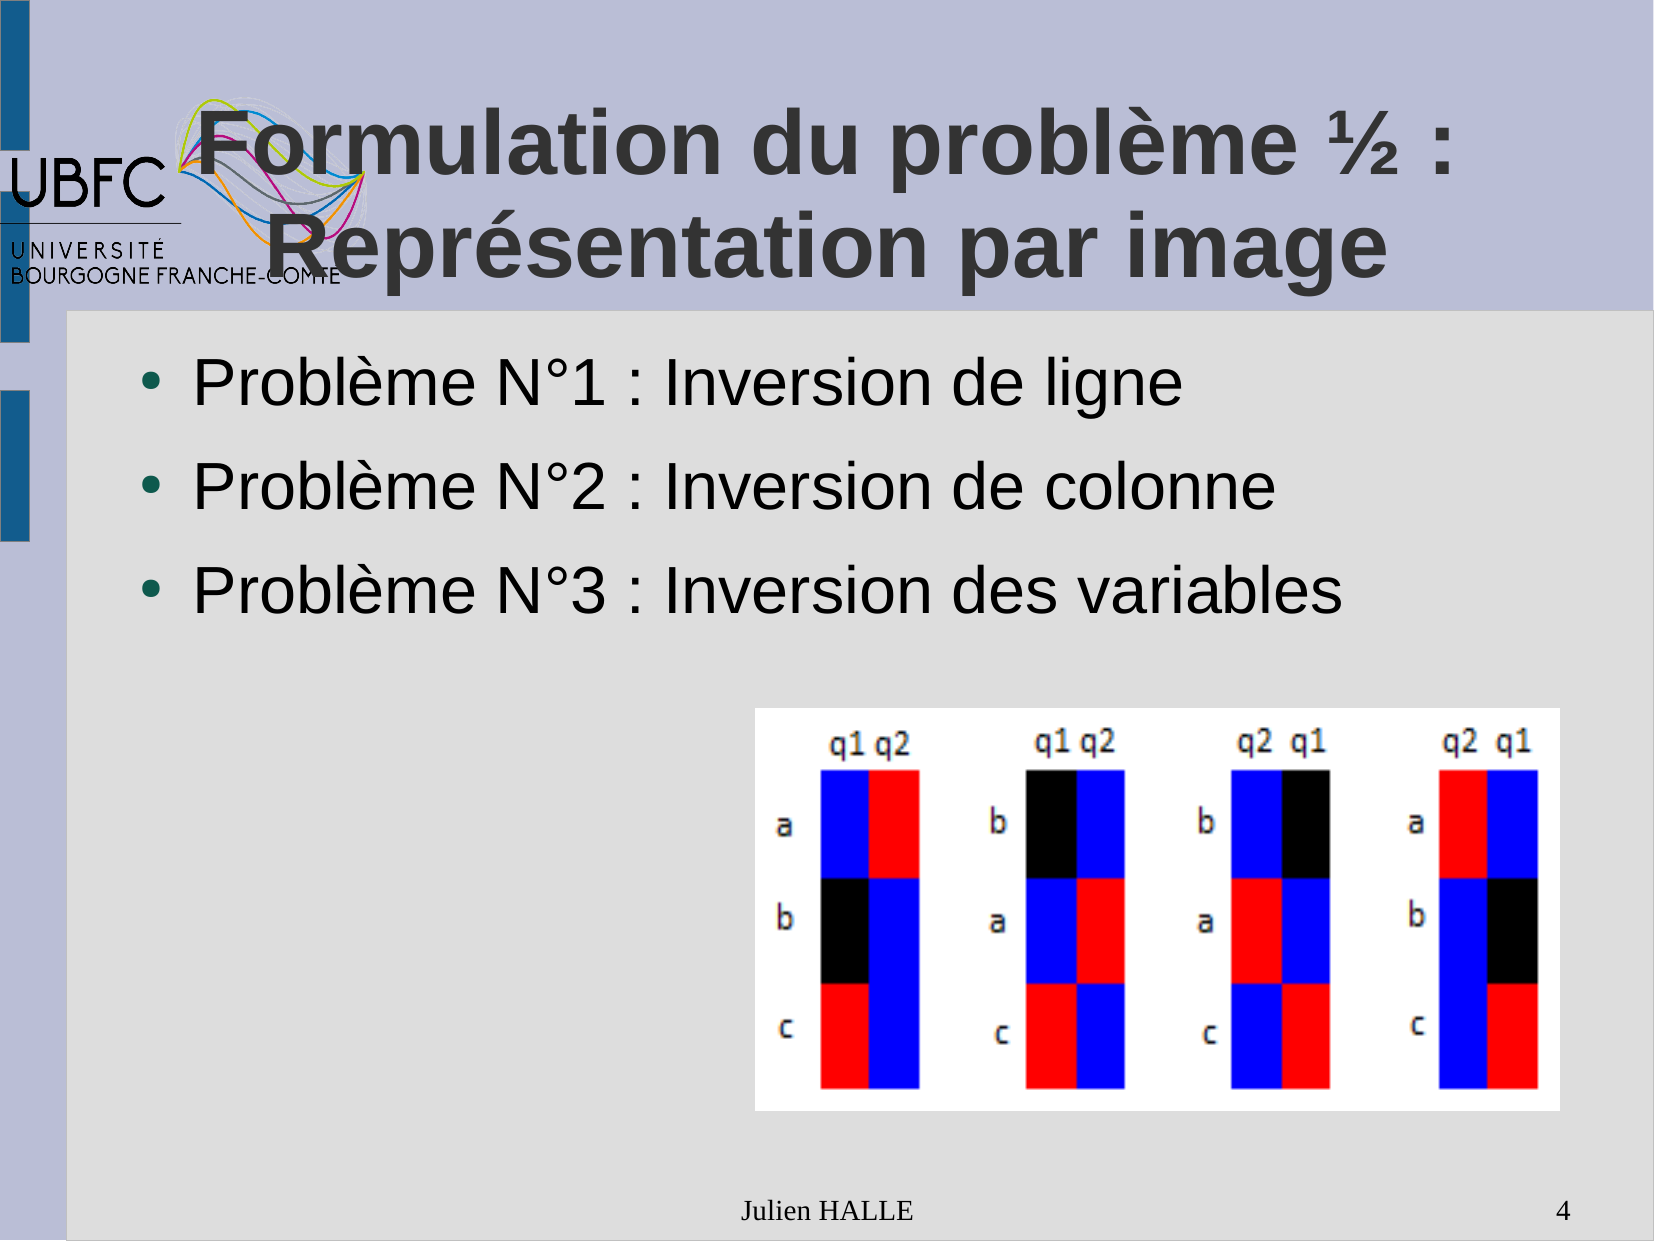

# Formulation du problème ½ : Représentation par image
Problème N°1 : Inversion de ligne
Problème N°2 : Inversion de colonne
Problème N°3 : Inversion des variables
Julien HALLE
4